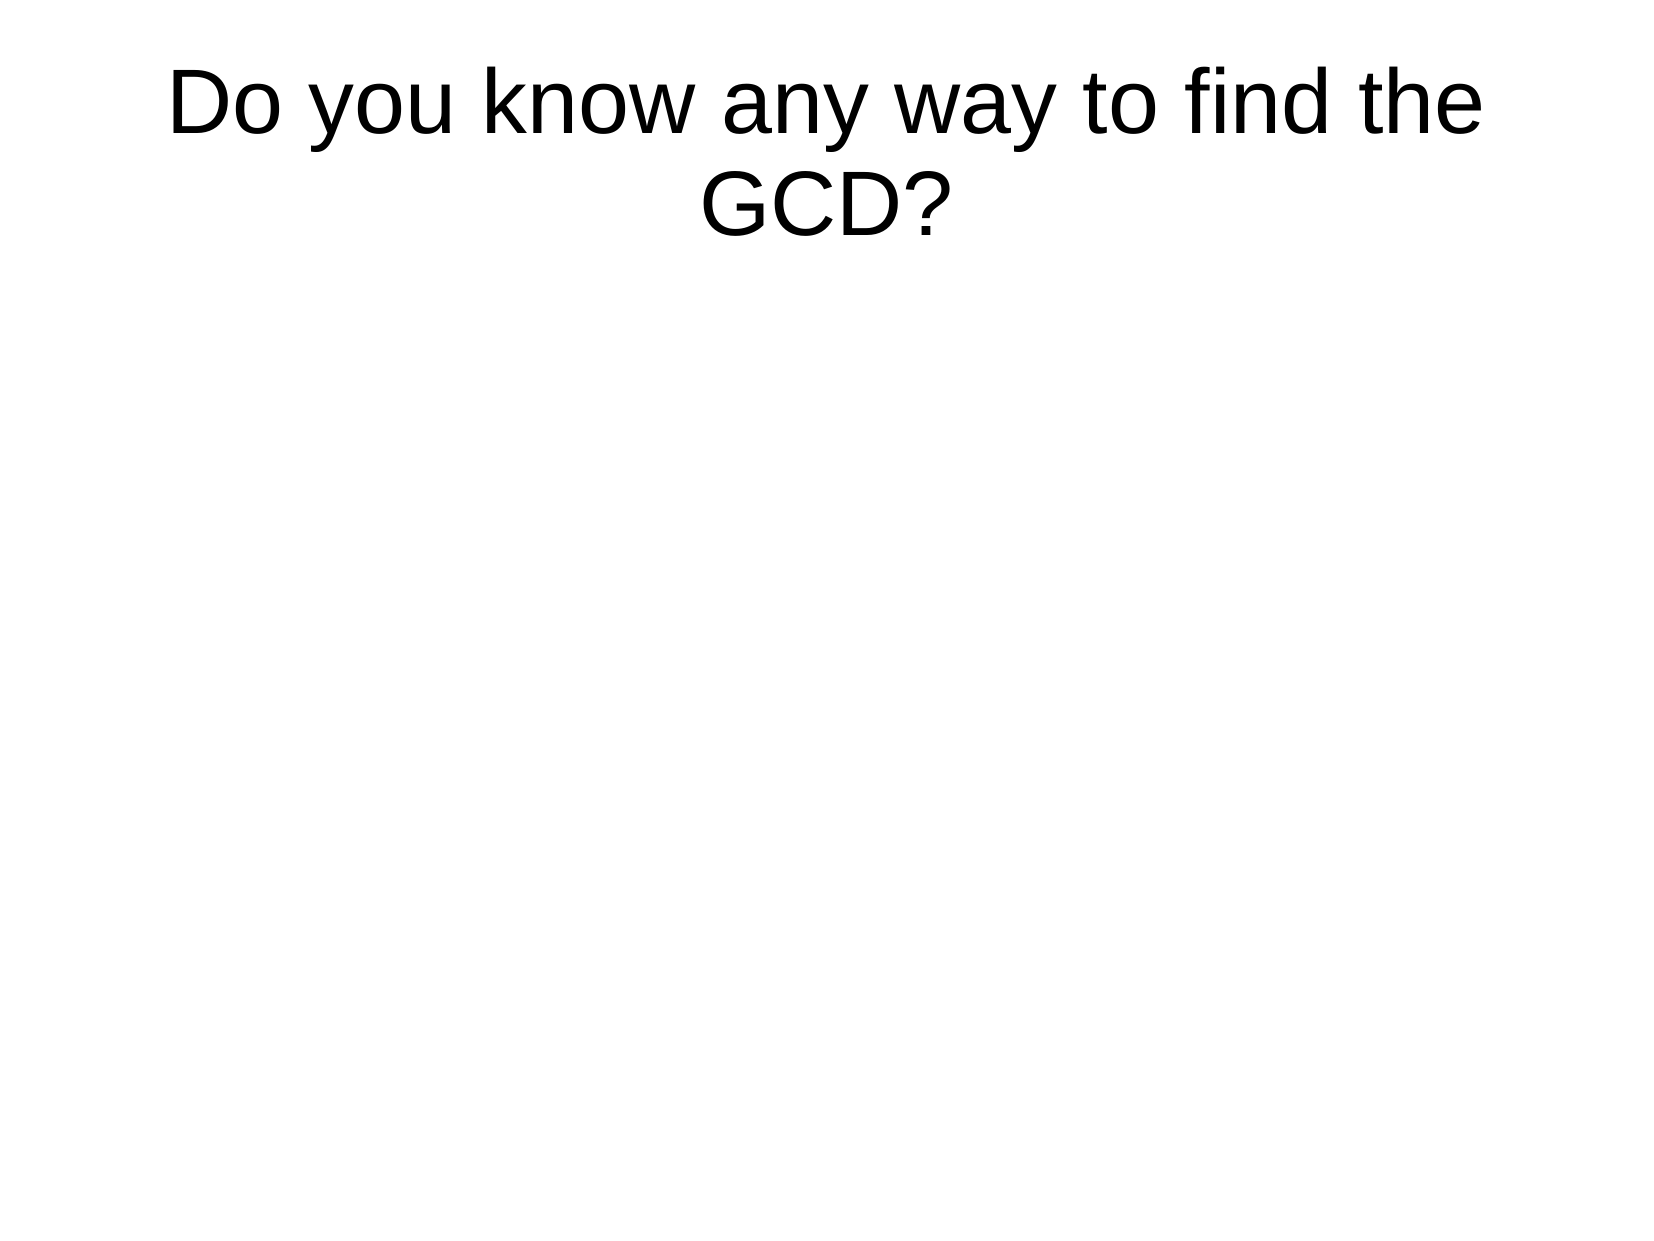

# Do you know any way to find the GCD?